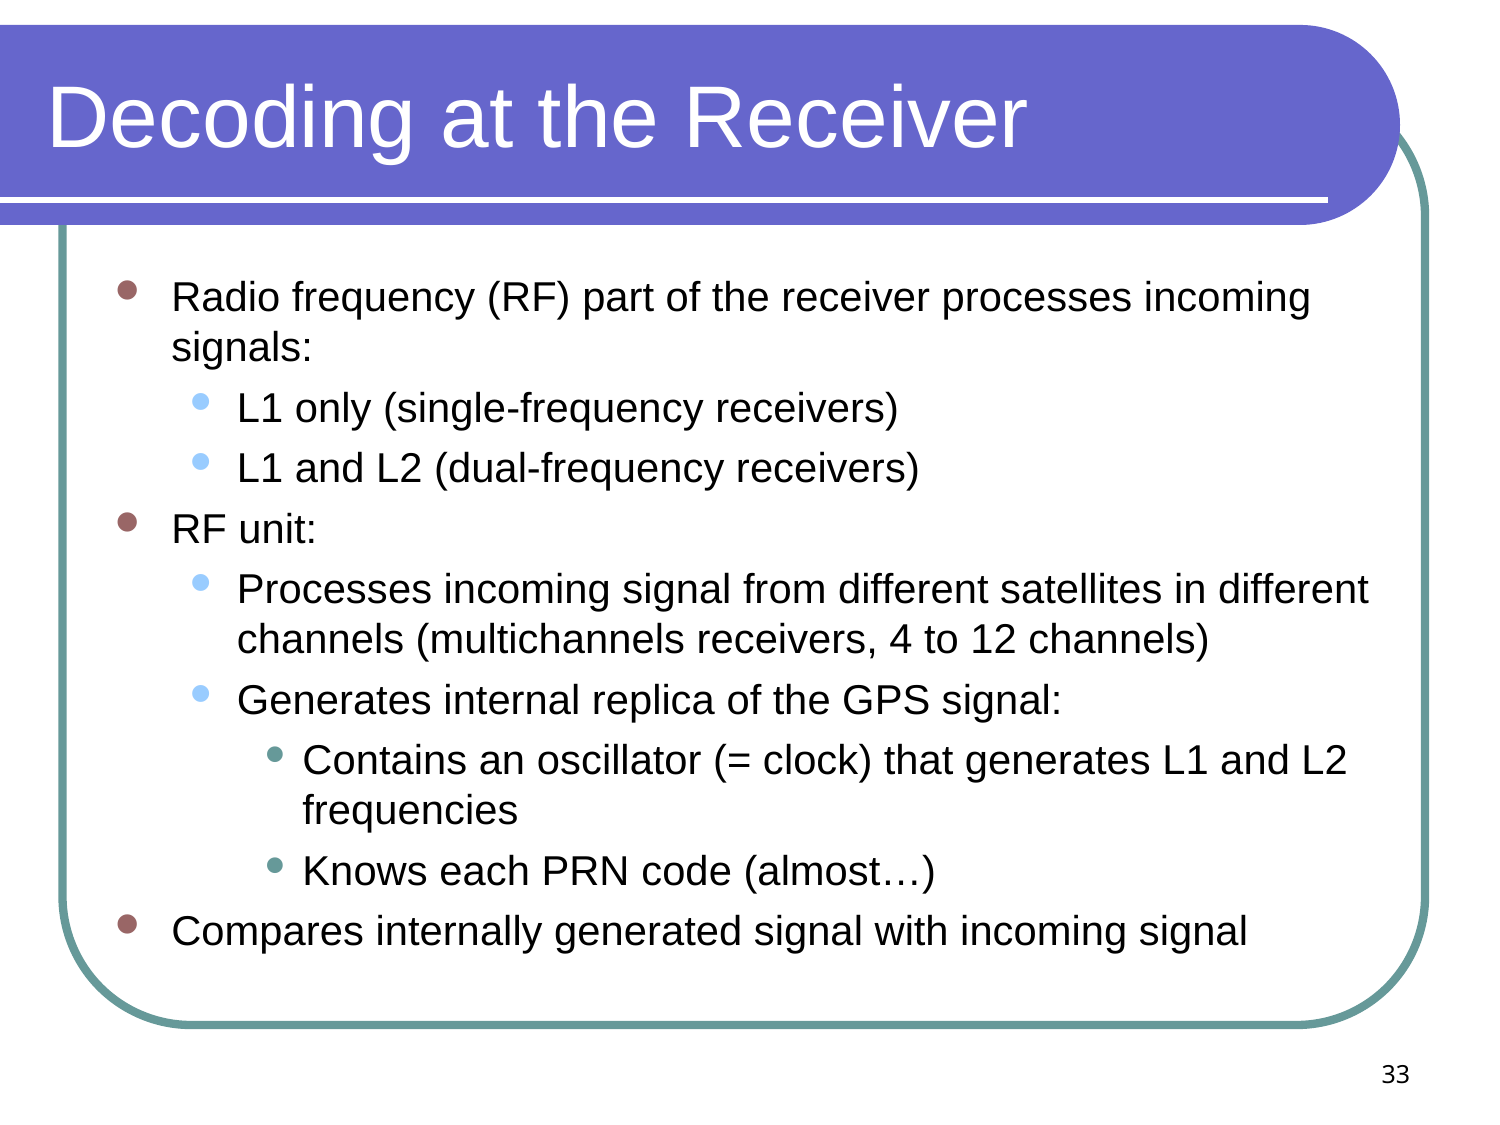

# Decoding at the Receiver
Radio frequency (RF) part of the receiver processes incoming signals:
L1 only (single-frequency receivers)
L1 and L2 (dual-frequency receivers)
RF unit:
Processes incoming signal from different satellites in different channels (multichannels receivers, 4 to 12 channels)
Generates internal replica of the GPS signal:
Contains an oscillator (= clock) that generates L1 and L2 frequencies
Knows each PRN code (almost…)
Compares internally generated signal with incoming signal